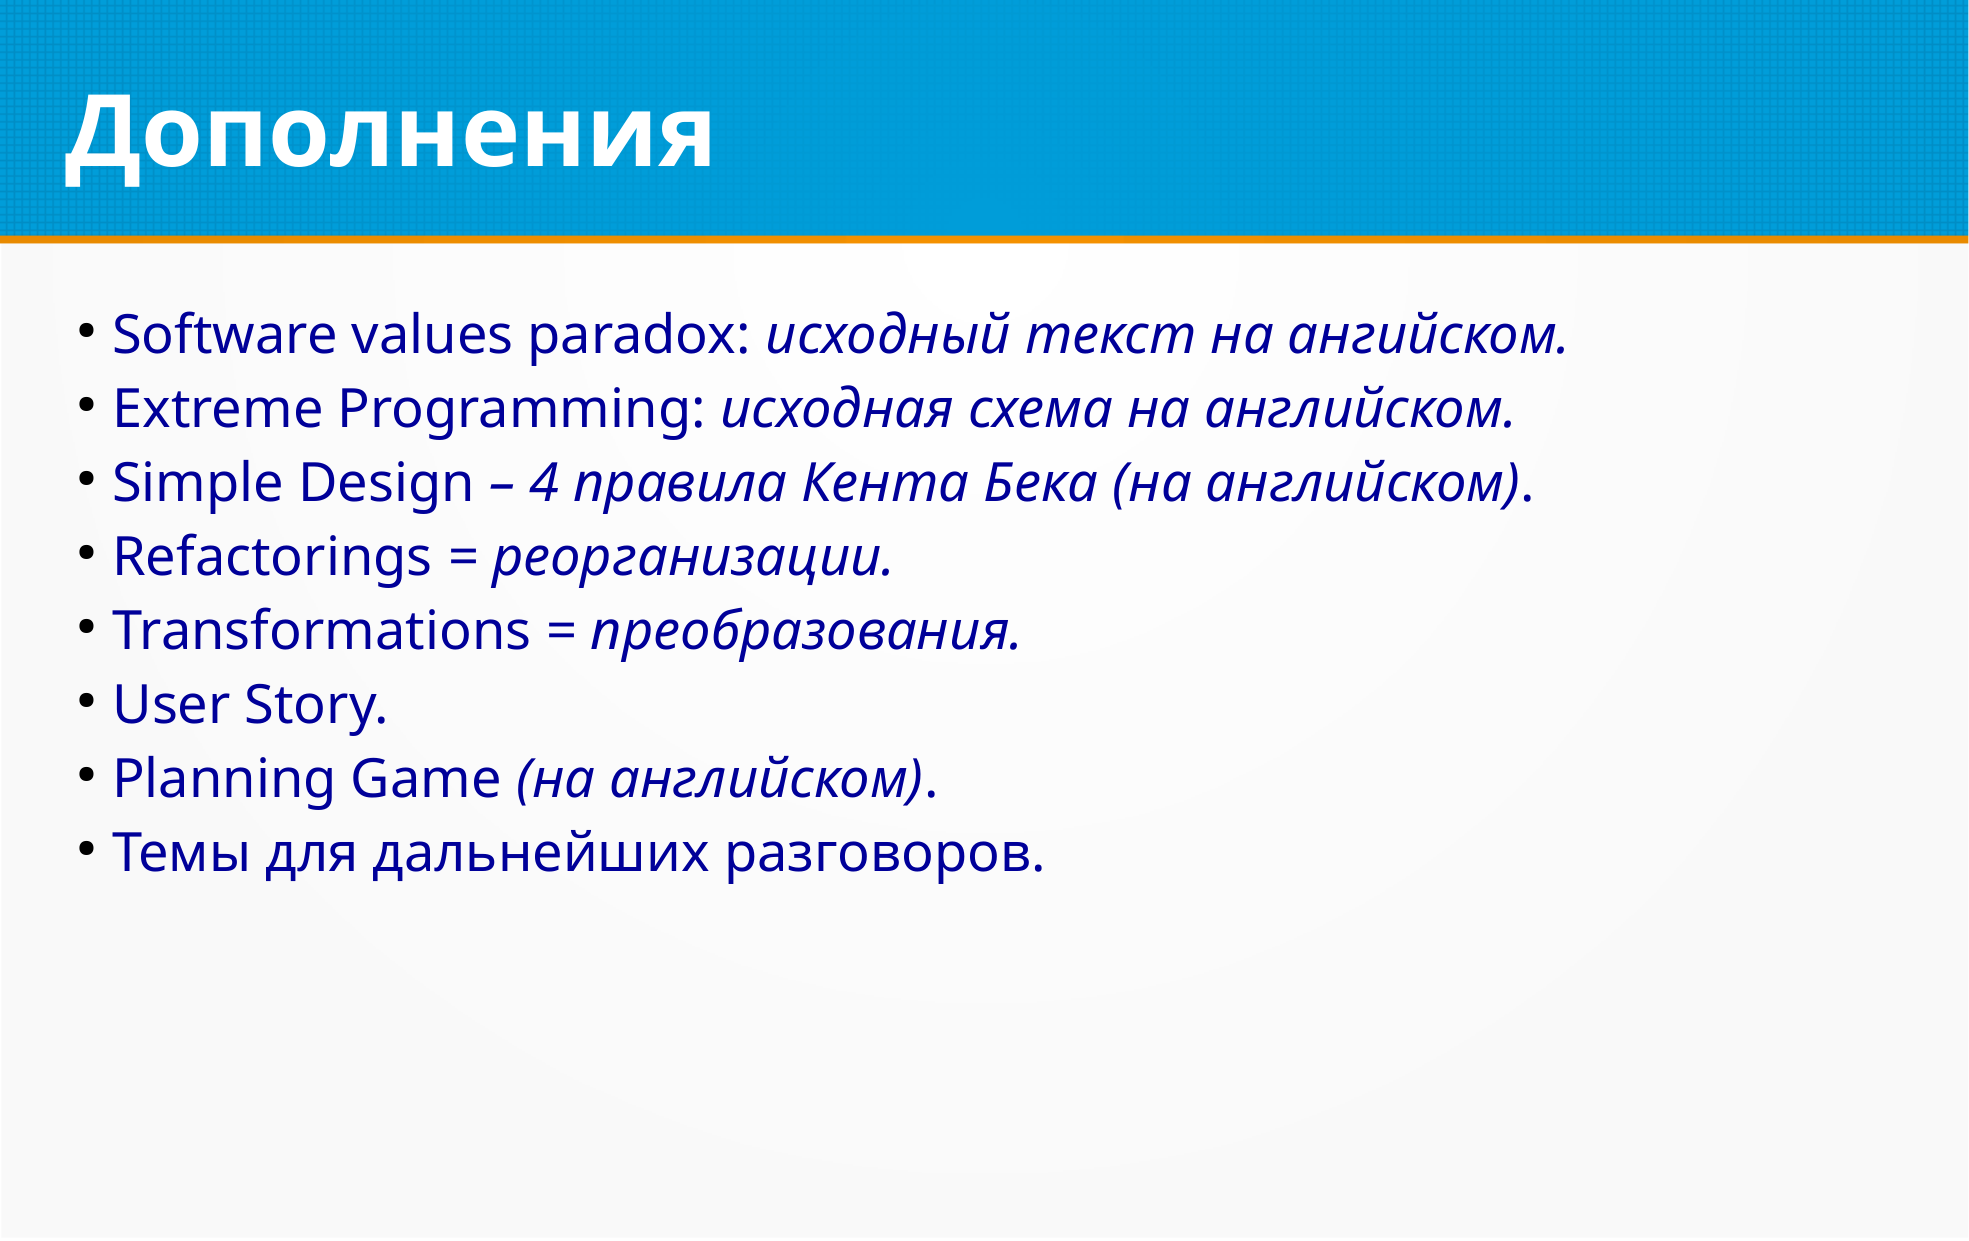

Дополнения
Software values paradox: исходный текст на ангийском.
Extreme Programming: исходная схема на английском.
Simple Design – 4 правила Кента Бека (на английском).
Refactorings = реорганизации.
Transformations = преобразования.
User Story.
Planning Game (на английском).
Темы для дальнейших разговоров.